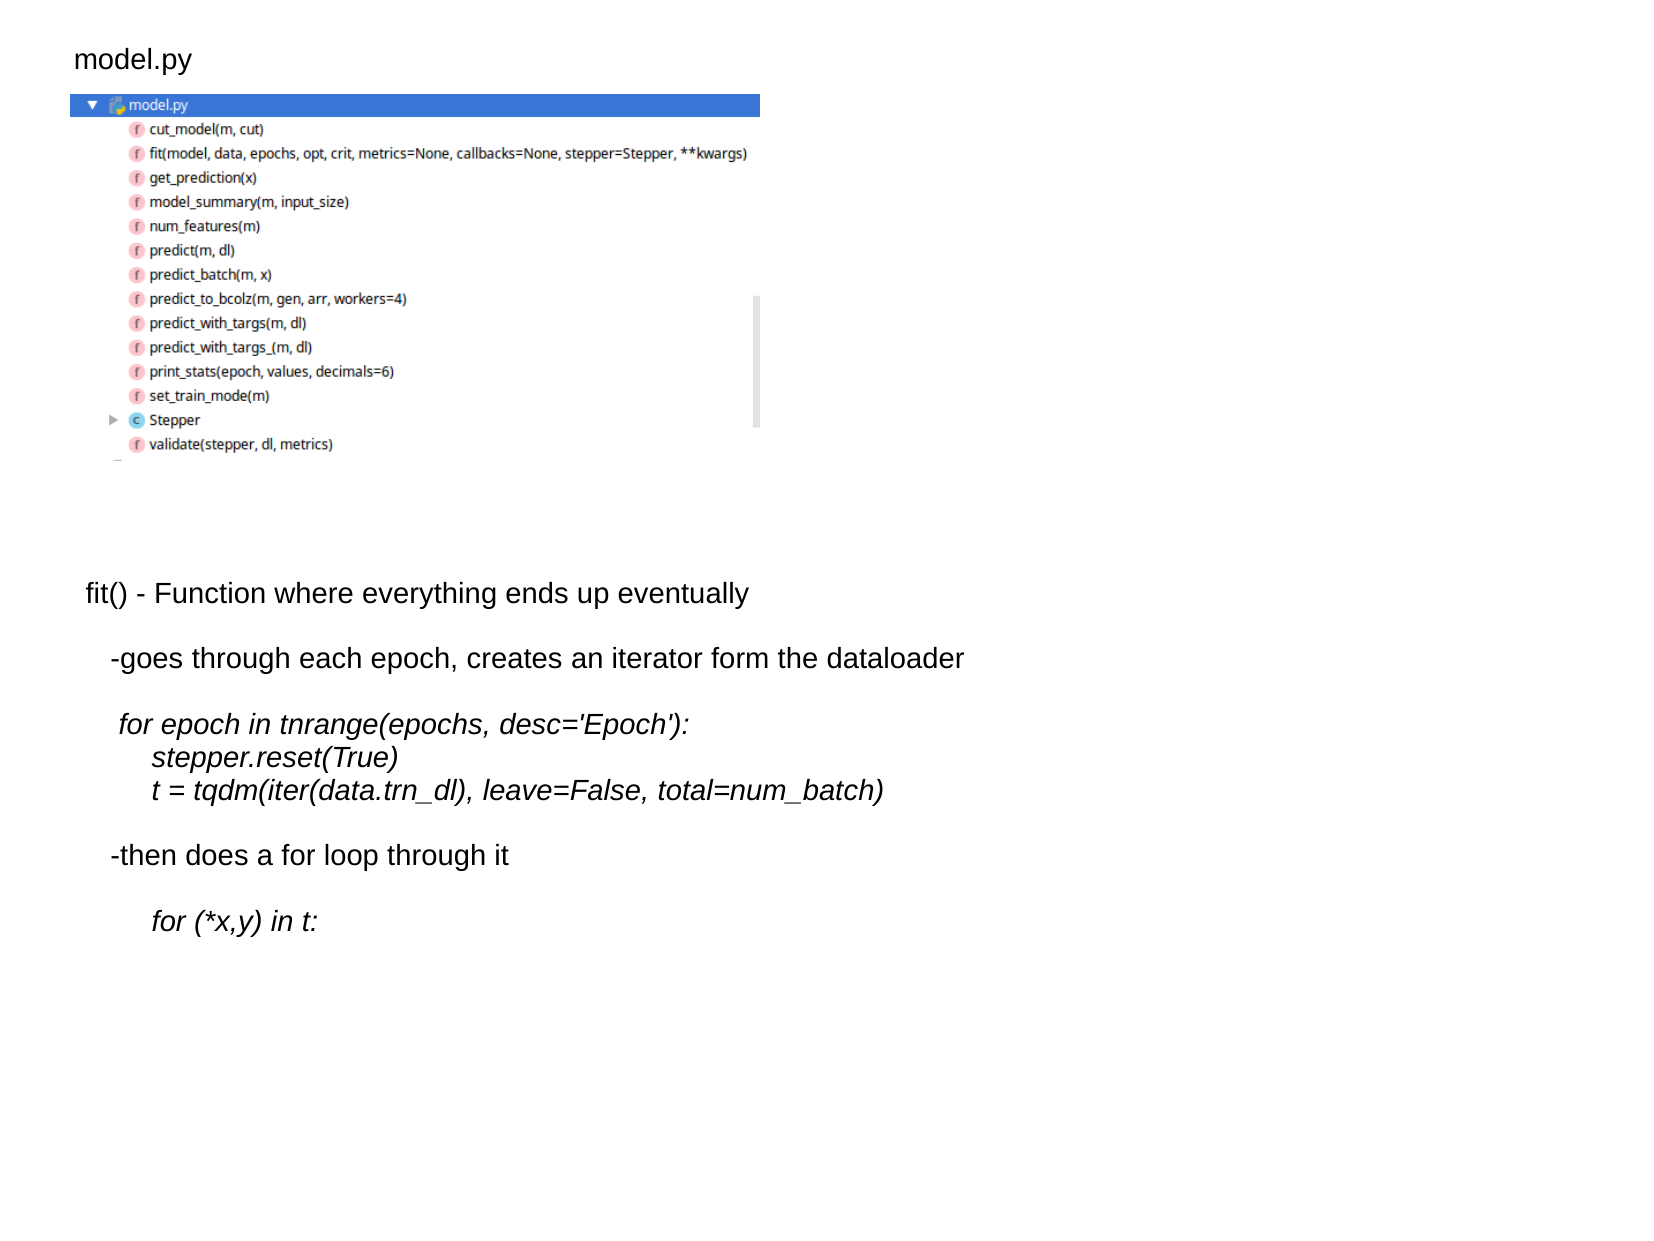

model.py
fit() - Function where everything ends up eventually
 -goes through each epoch, creates an iterator form the dataloader
 for epoch in tnrange(epochs, desc='Epoch'):
 stepper.reset(True)
 t = tqdm(iter(data.trn_dl), leave=False, total=num_batch)
 -then does a for loop through it
 for (*x,y) in t: